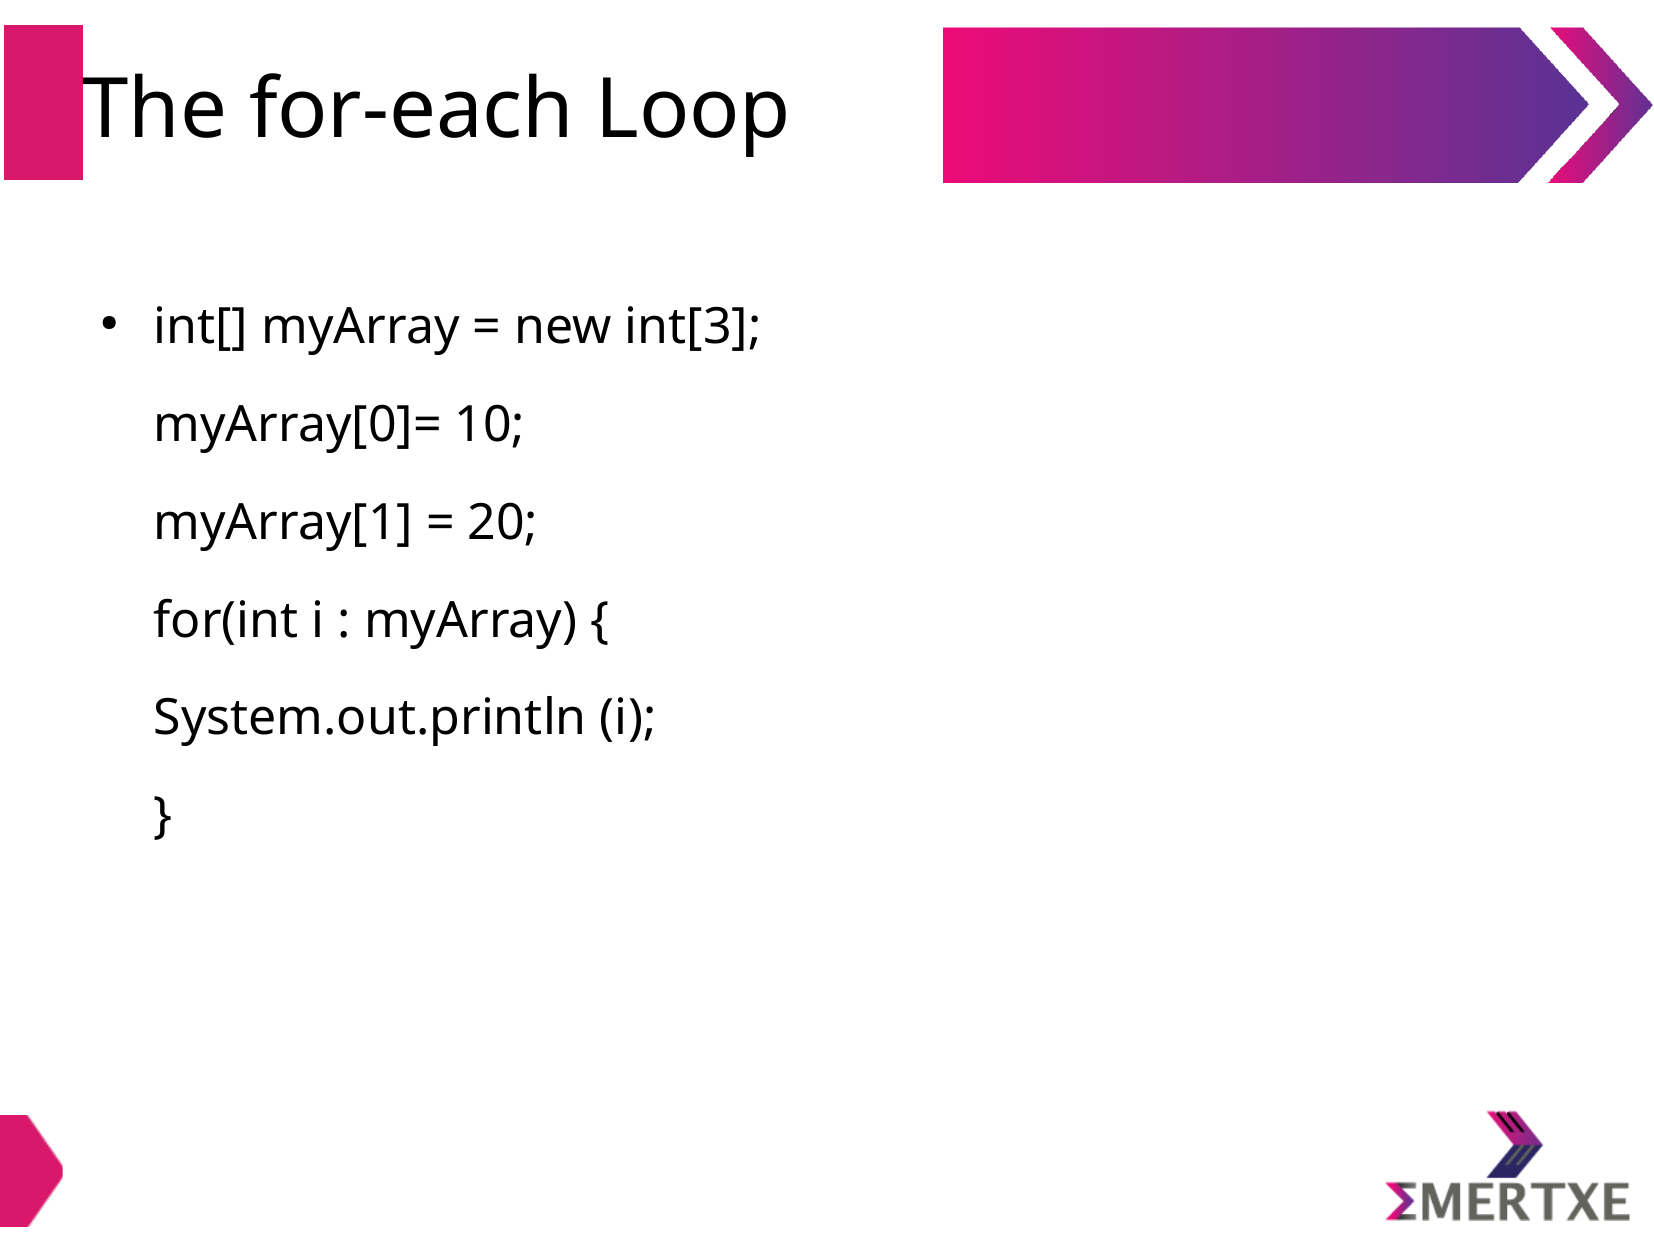

# The for-each Loop
int[] myArray = new int[3];
myArray[0]= 10;
myArray[1] = 20;
for(int i : myArray) {
System.out.println (i);
}